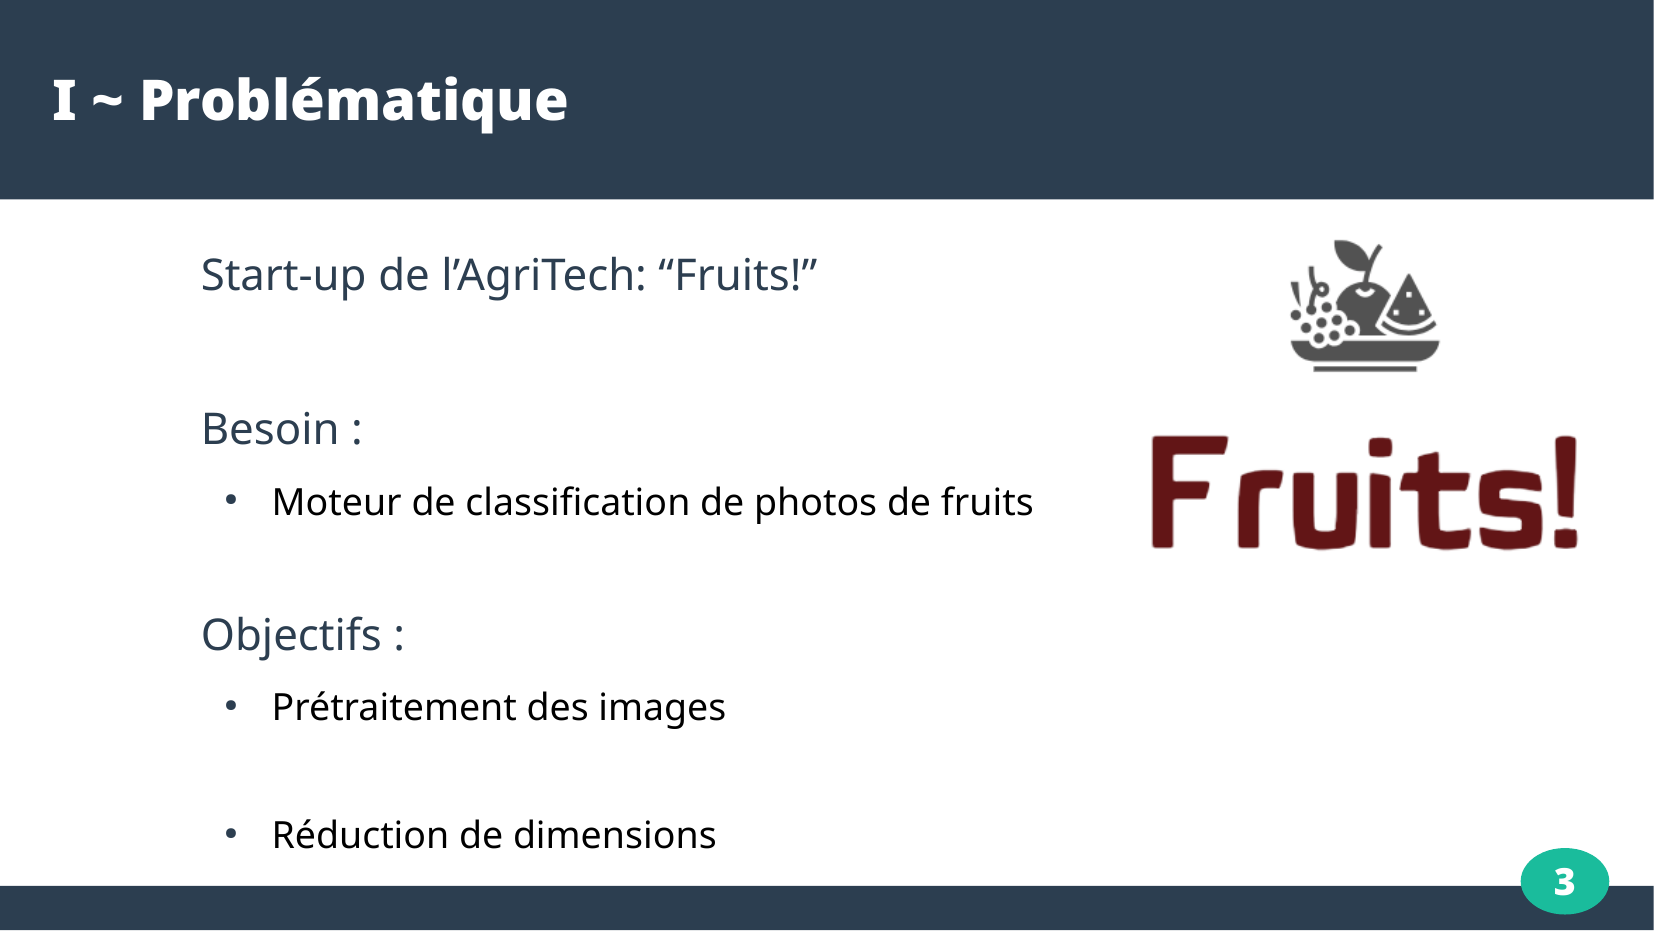

# I ~ Problématique
Start-up de l’AgriTech: “Fruits!”
Besoin :
Moteur de classification de photos de fruits
Objectifs :
Prétraitement des images
Réduction de dimensions
3